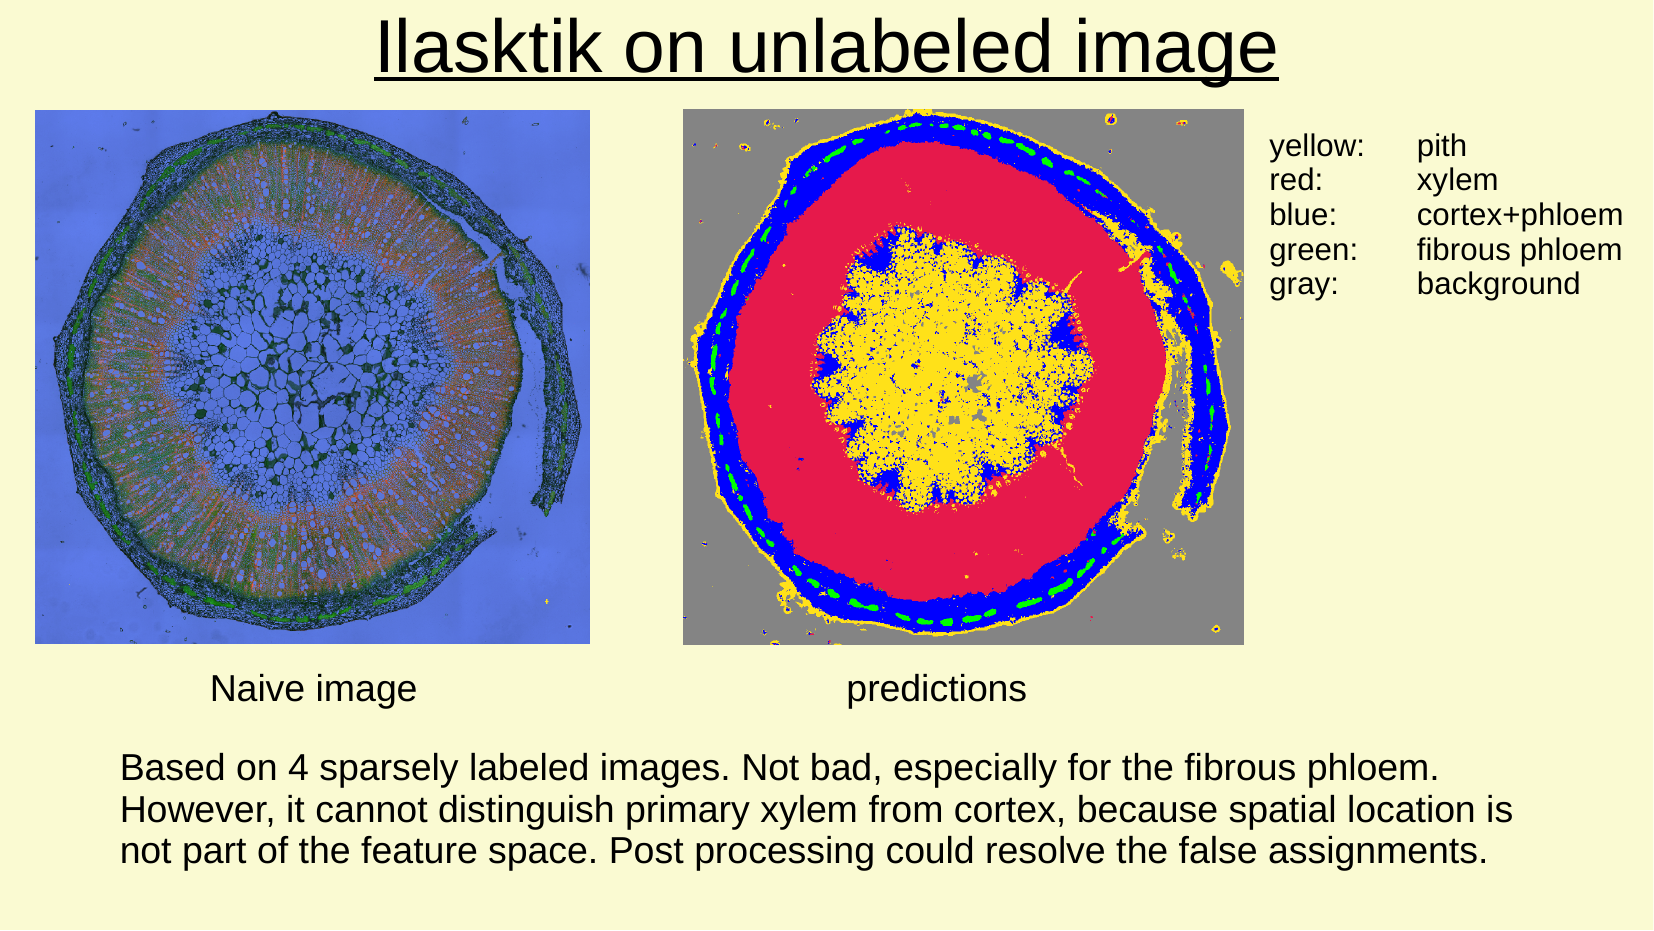

# Ilasktik on unlabeled image
yellow:	pith
red:		xylem
blue:		cortex+phloem
green:	fibrous phloem
gray:		background
Naive image predictions
Based on 4 sparsely labeled images. Not bad, especially for the fibrous phloem.
However, it cannot distinguish primary xylem from cortex, because spatial location is not part of the feature space. Post processing could resolve the false assignments.